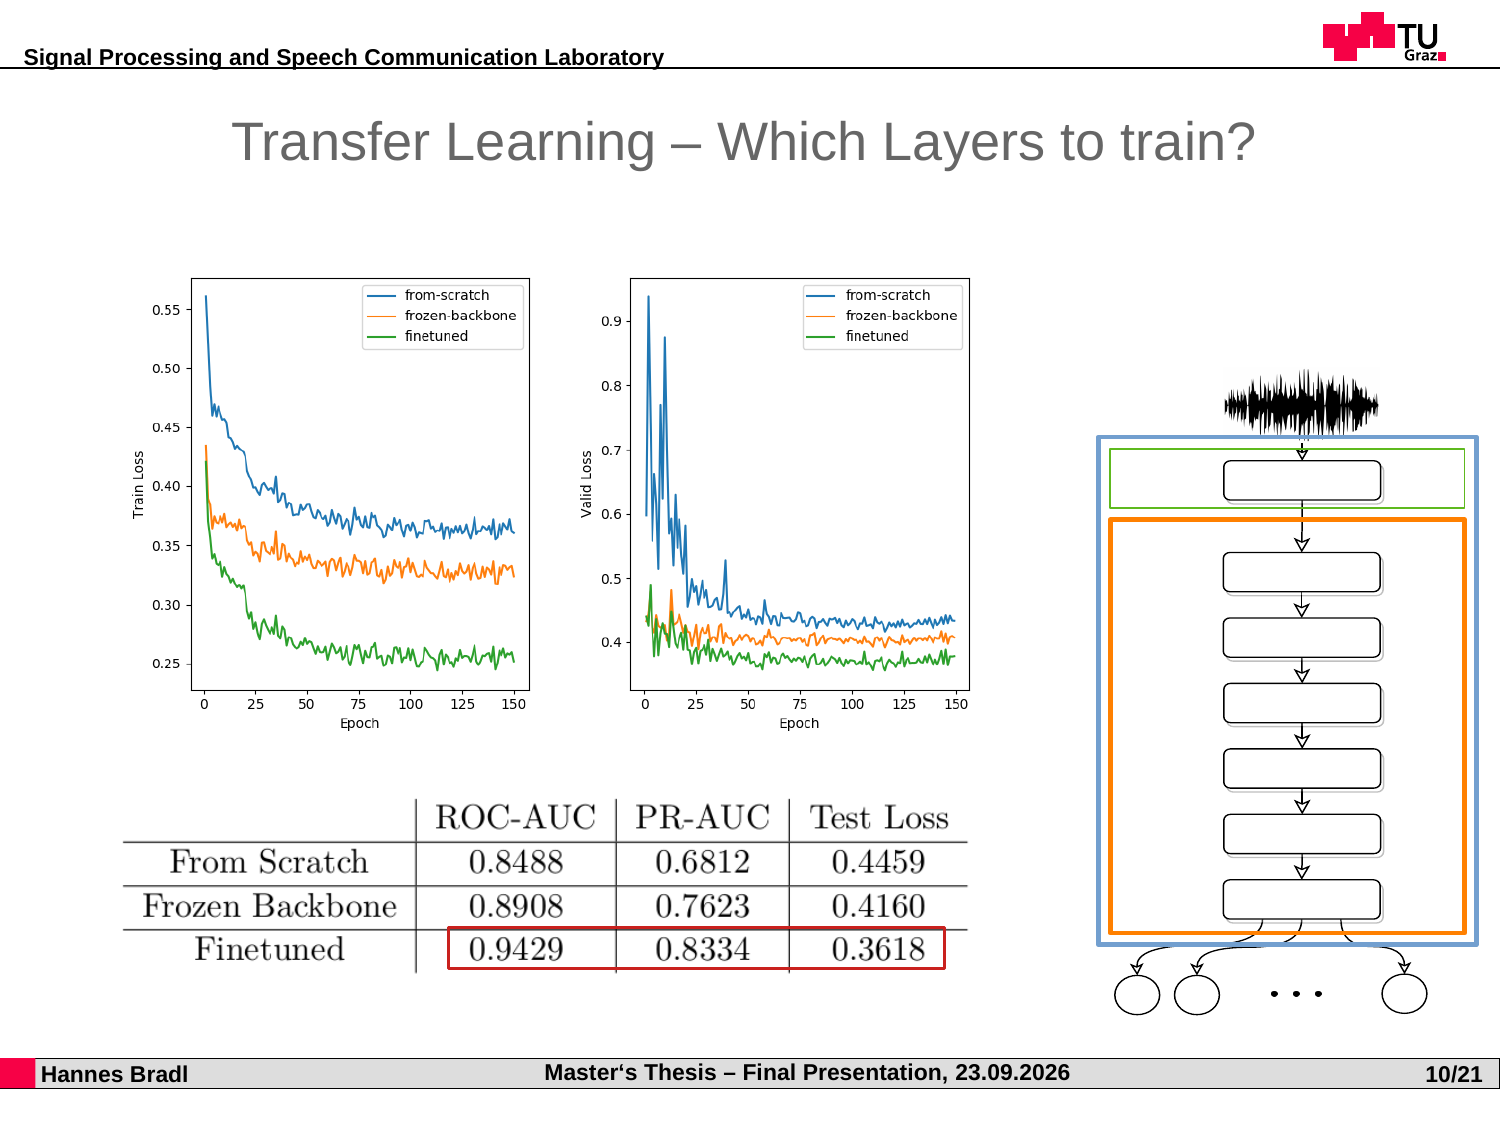

# Transfer Learning – Which Layers to train?